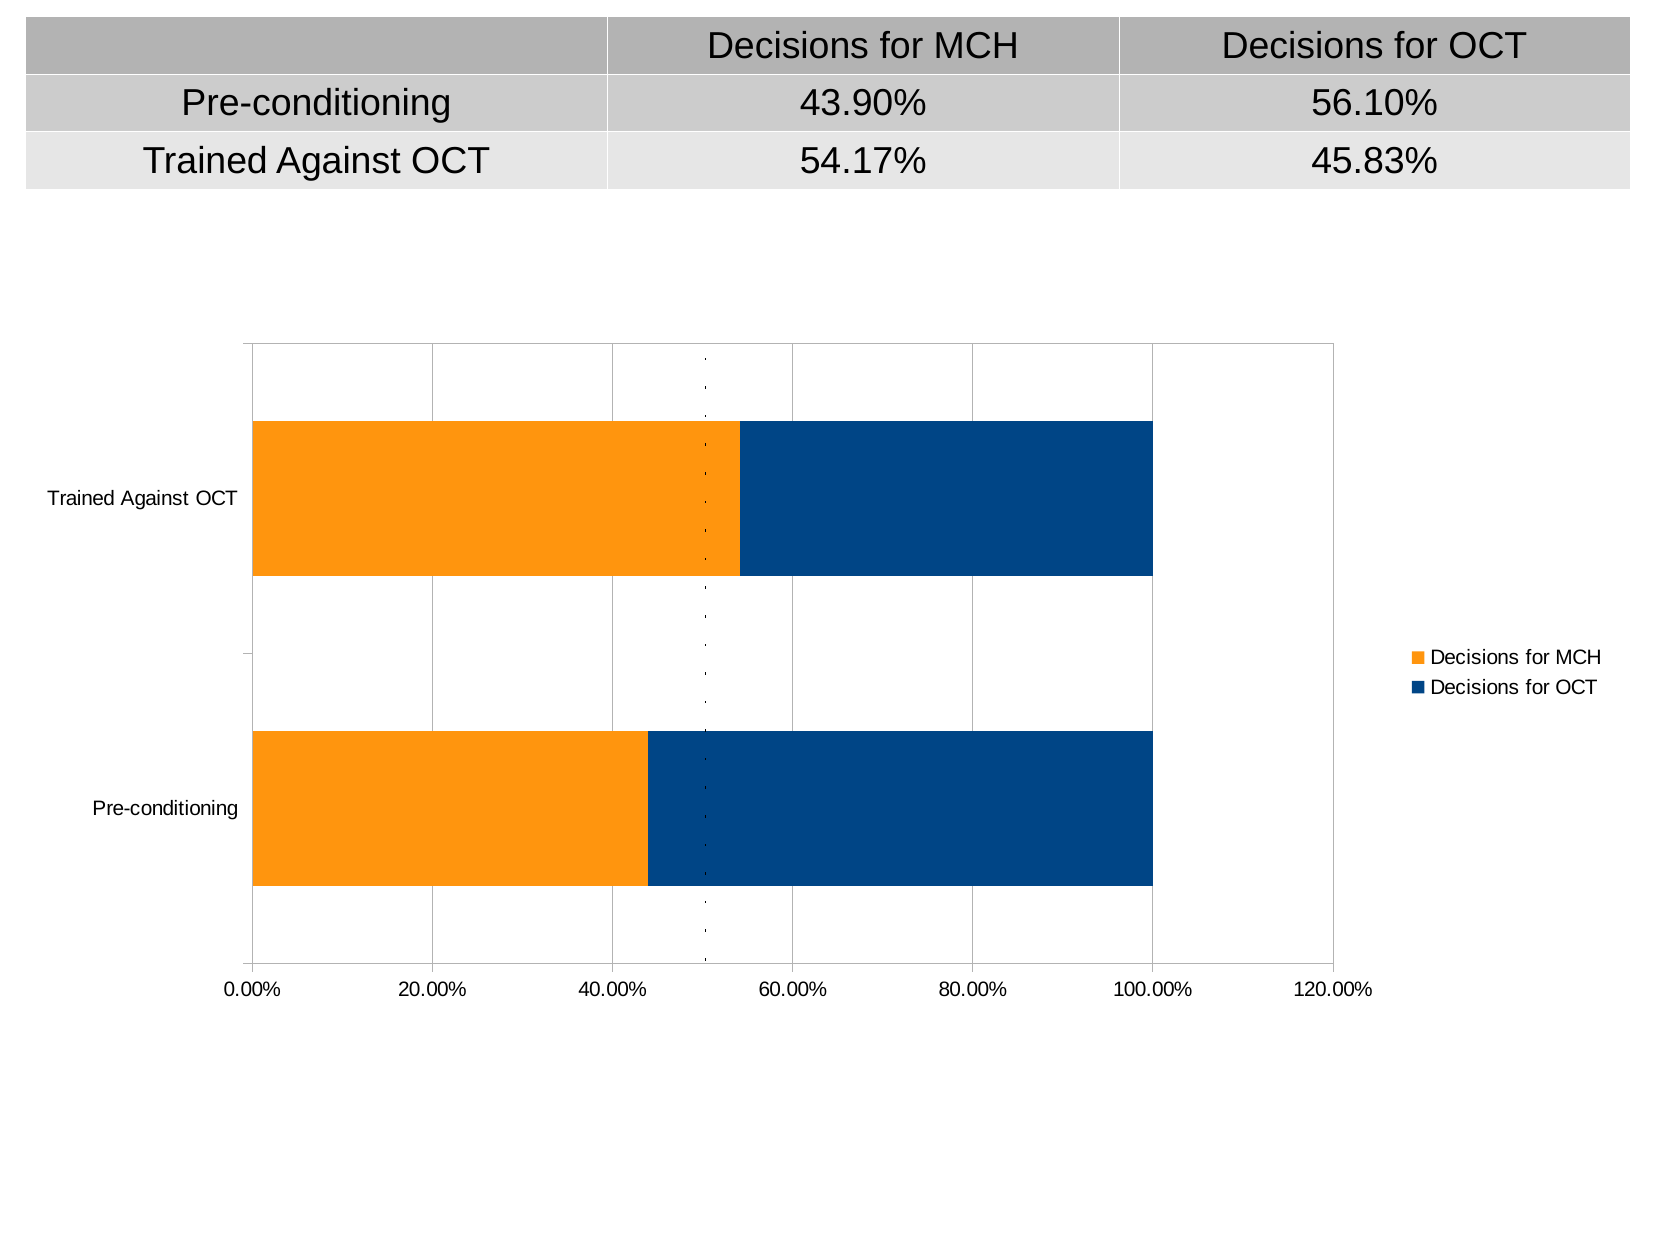

| | Decisions for MCH | Decisions for OCT |
| --- | --- | --- |
| Pre-conditioning | 43.90% | 56.10% |
| Trained Against OCT | 54.17% | 45.83% |
### Chart
| Category | Decisions for MCH | Decisions for OCT |
|---|---|---|
| Pre-conditioning | 0.439024390243902 | 0.560975609756098 |
| Trained Against OCT | 0.541666666666667 | 0.458333333333333 |